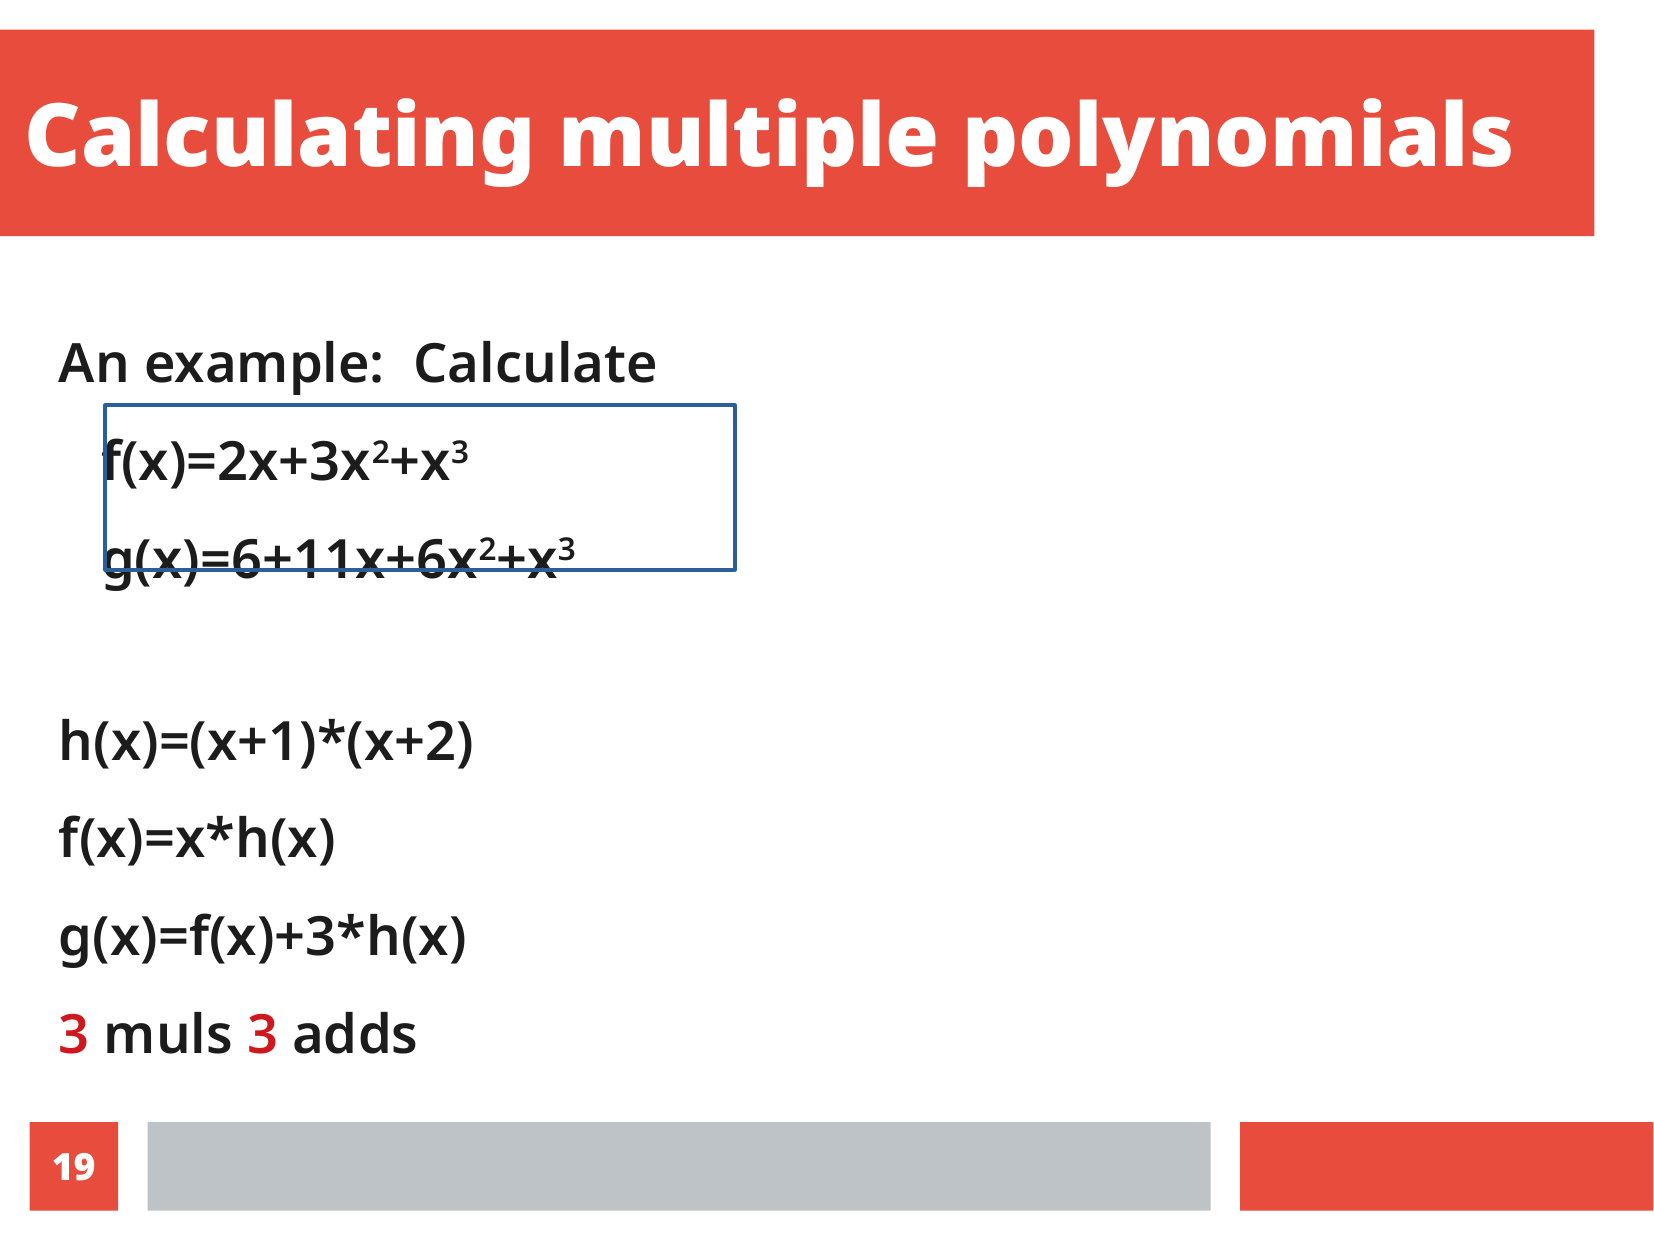

# Calculating multiple polynomials
An example: Calculate
 f(x)=2x+3x2+x3
 g(x)=6+11x+6x2+x3
h(x)=(x+1)*(x+2)
f(x)=x*h(x)
g(x)=f(x)+3*h(x)
3 muls 3 adds
19